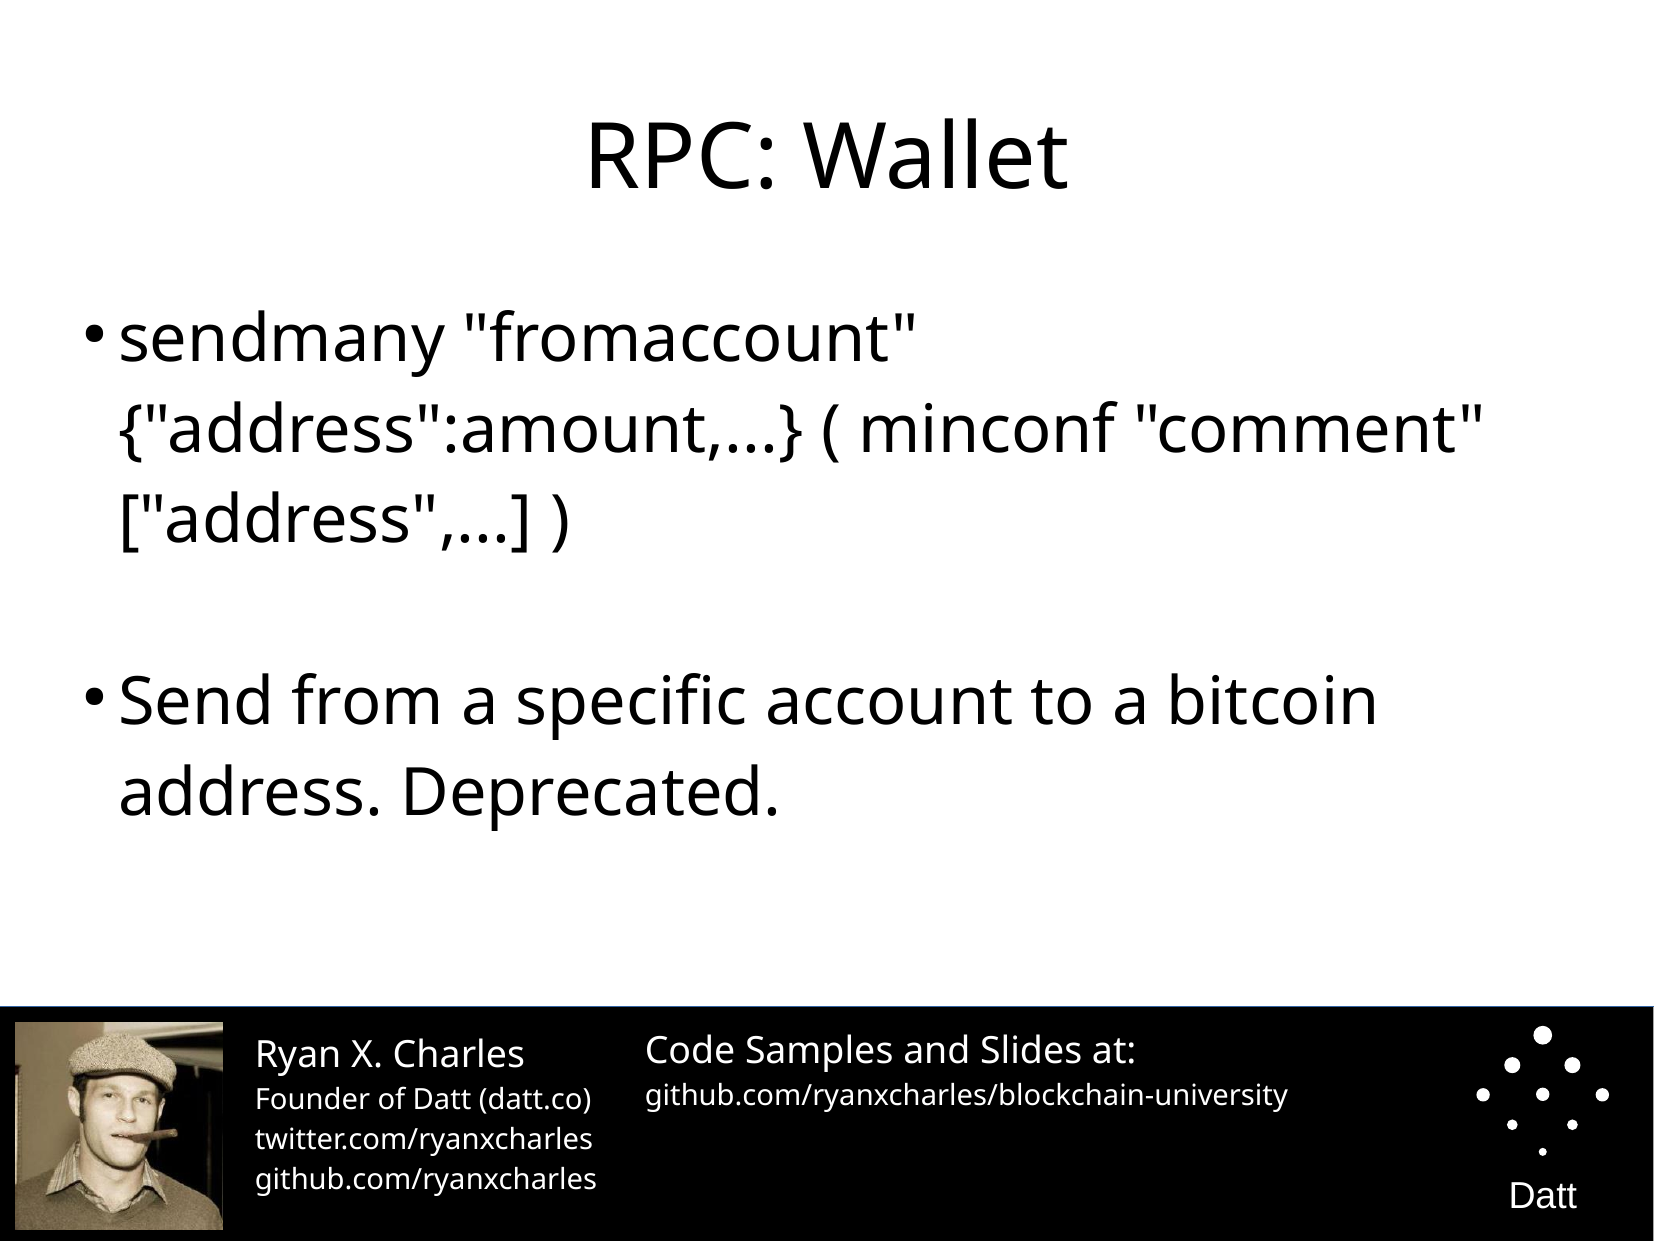

# RPC: Wallet
sendmany "fromaccount" {"address":amount,...} ( minconf "comment" ["address",...] )
Send from a specific account to a bitcoin address. Deprecated.
Code Samples and Slides at:
github.com/ryanxcharles/blockchain-university
Ryan X. Charles
Founder of Datt (datt.co)
twitter.com/ryanxcharles
github.com/ryanxcharles
Datt